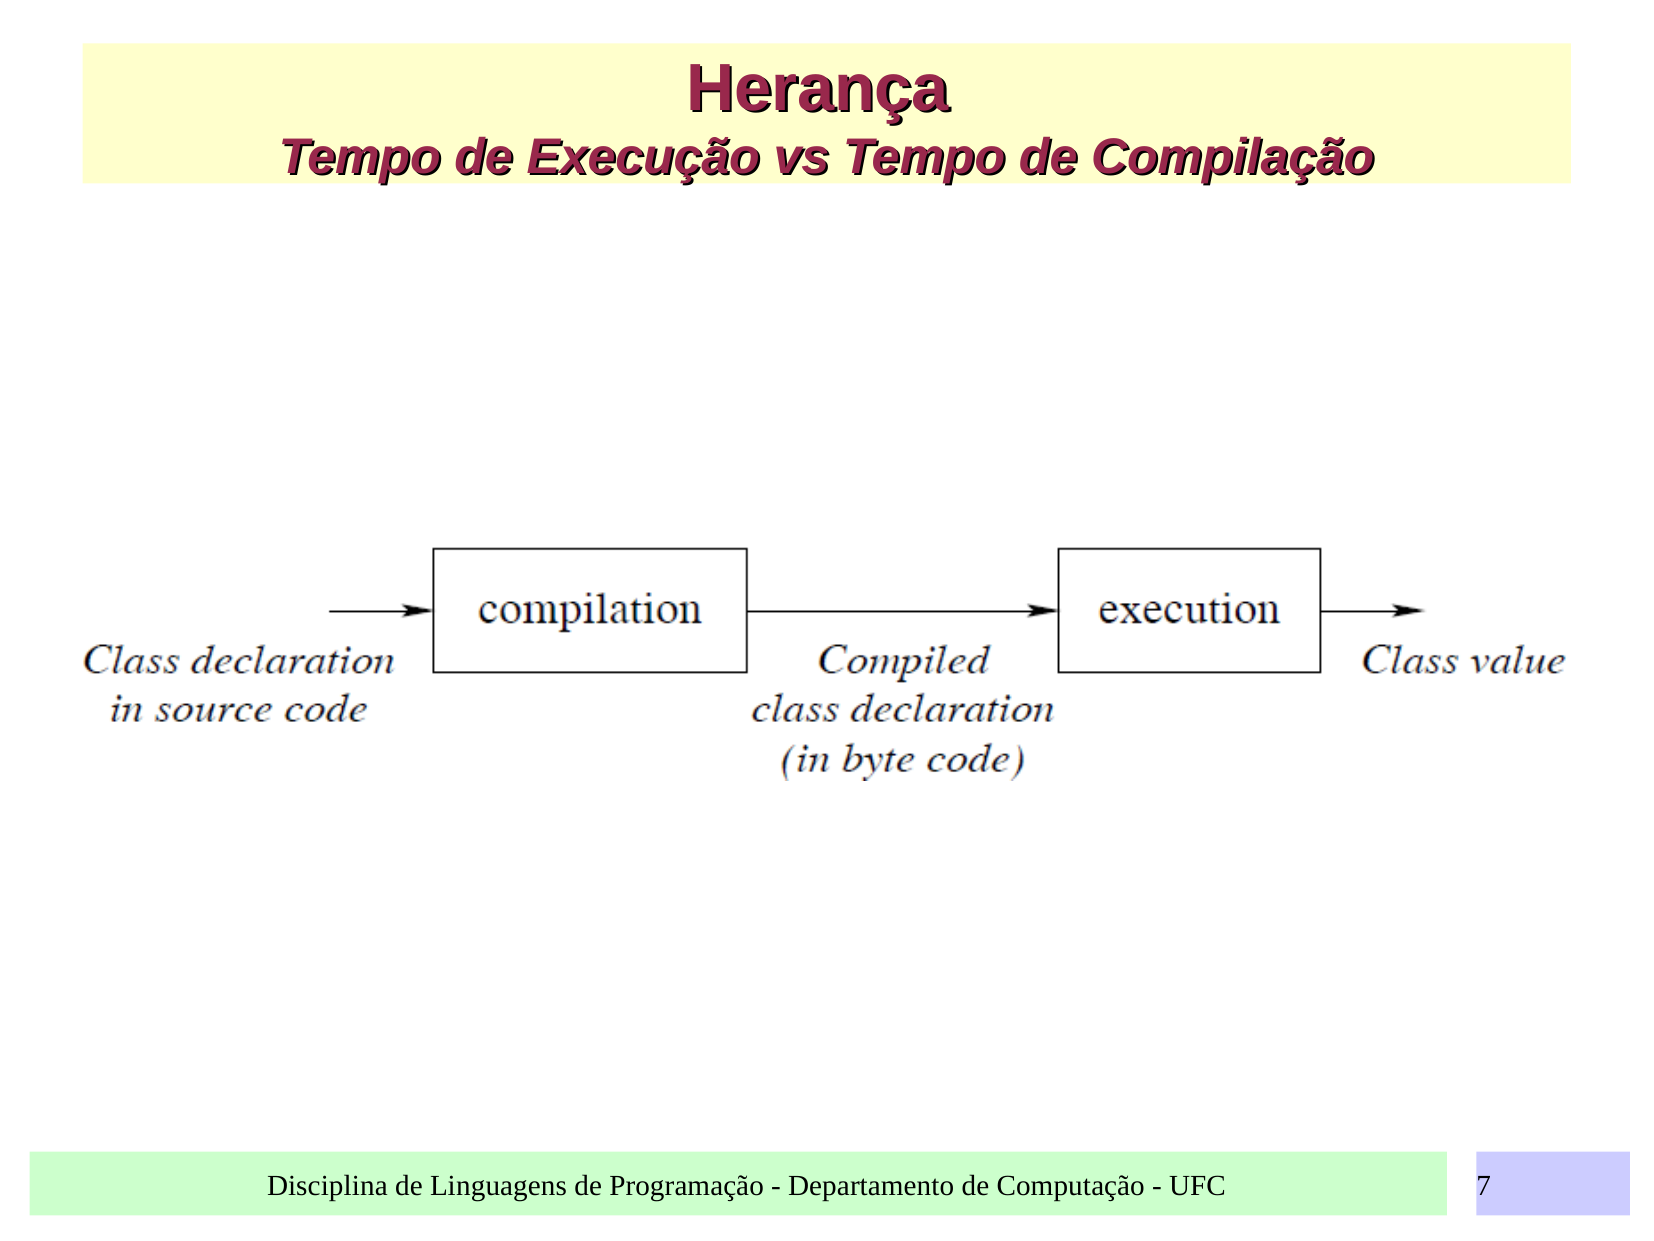

# Herança Tempo de Execução vs Tempo de Compilação
Disciplina de Linguagens de Programação - Departamento de Computação - UFC